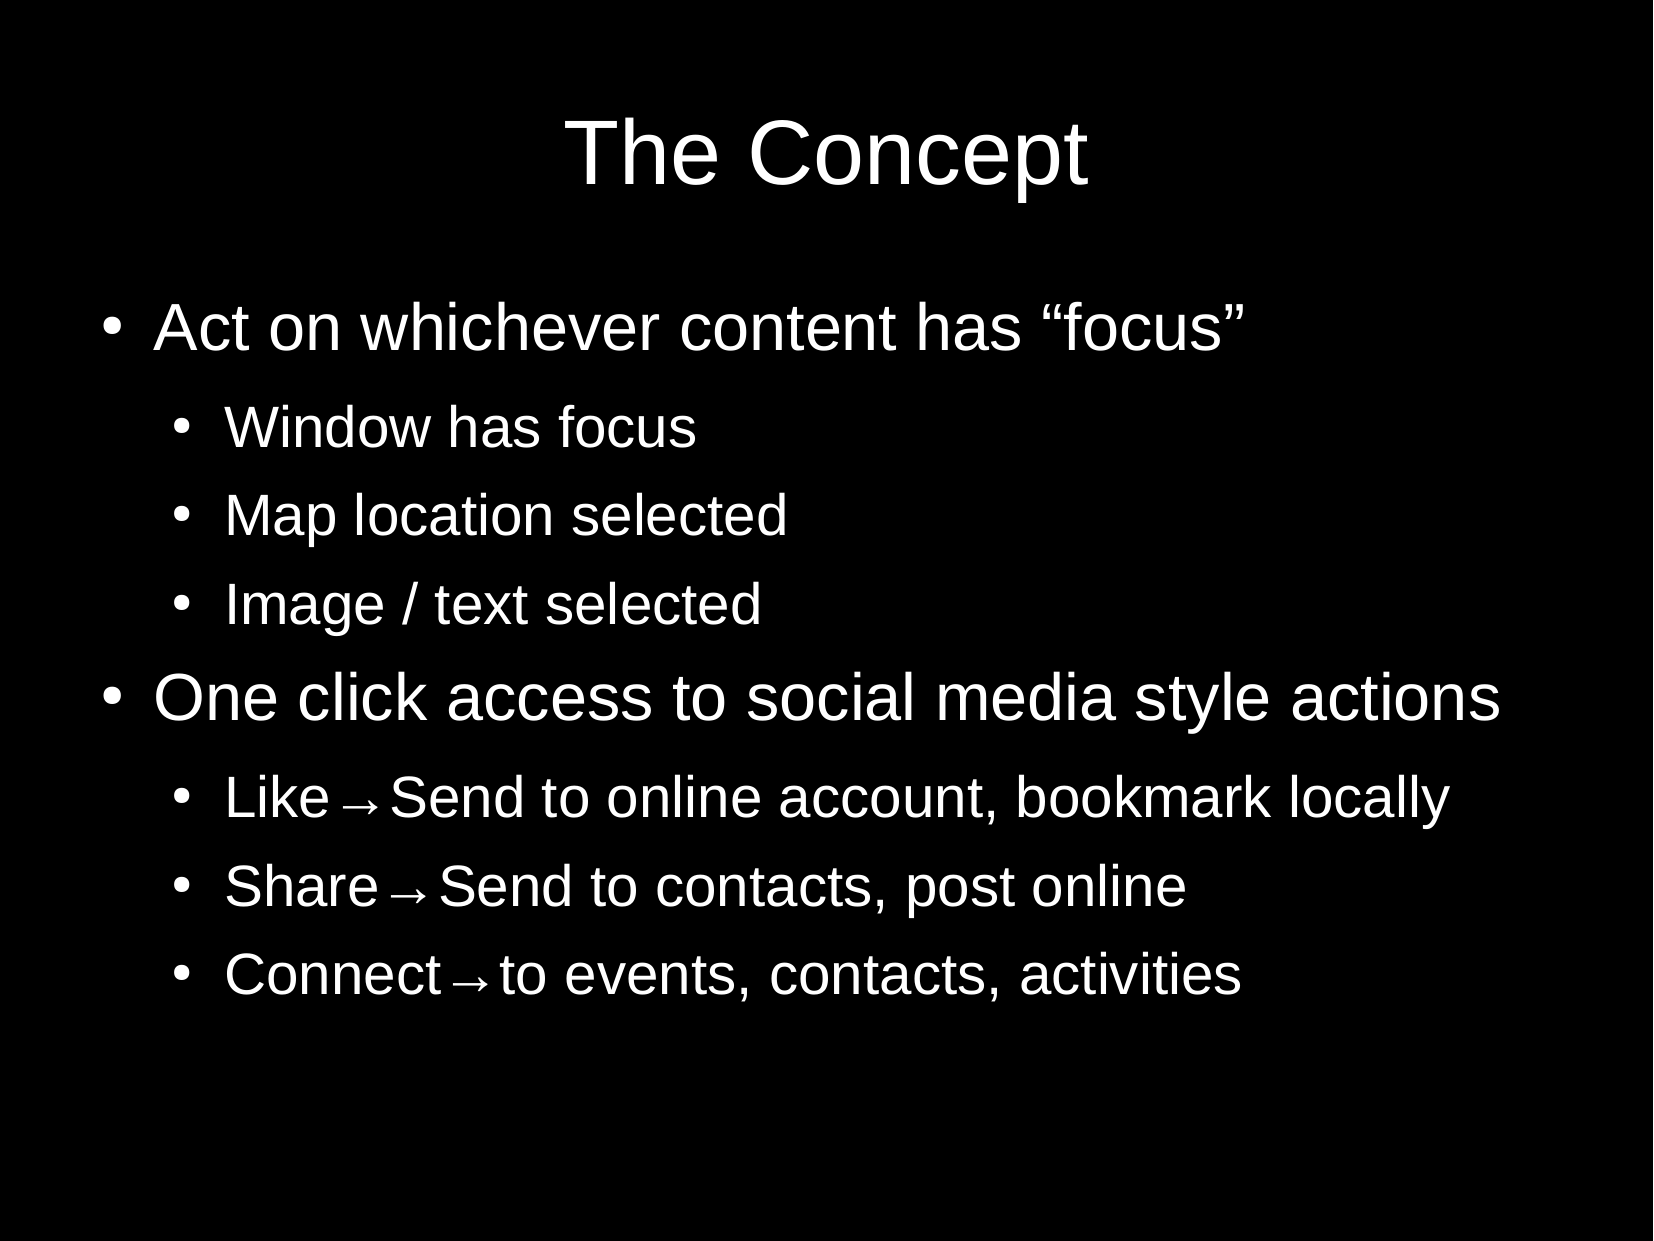

# The Concept
Act on whichever content has “focus”
Window has focus
Map location selected
Image / text selected
One click access to social media style actions
Like→Send to online account, bookmark locally
Share→Send to contacts, post online
Connect→to events, contacts, activities